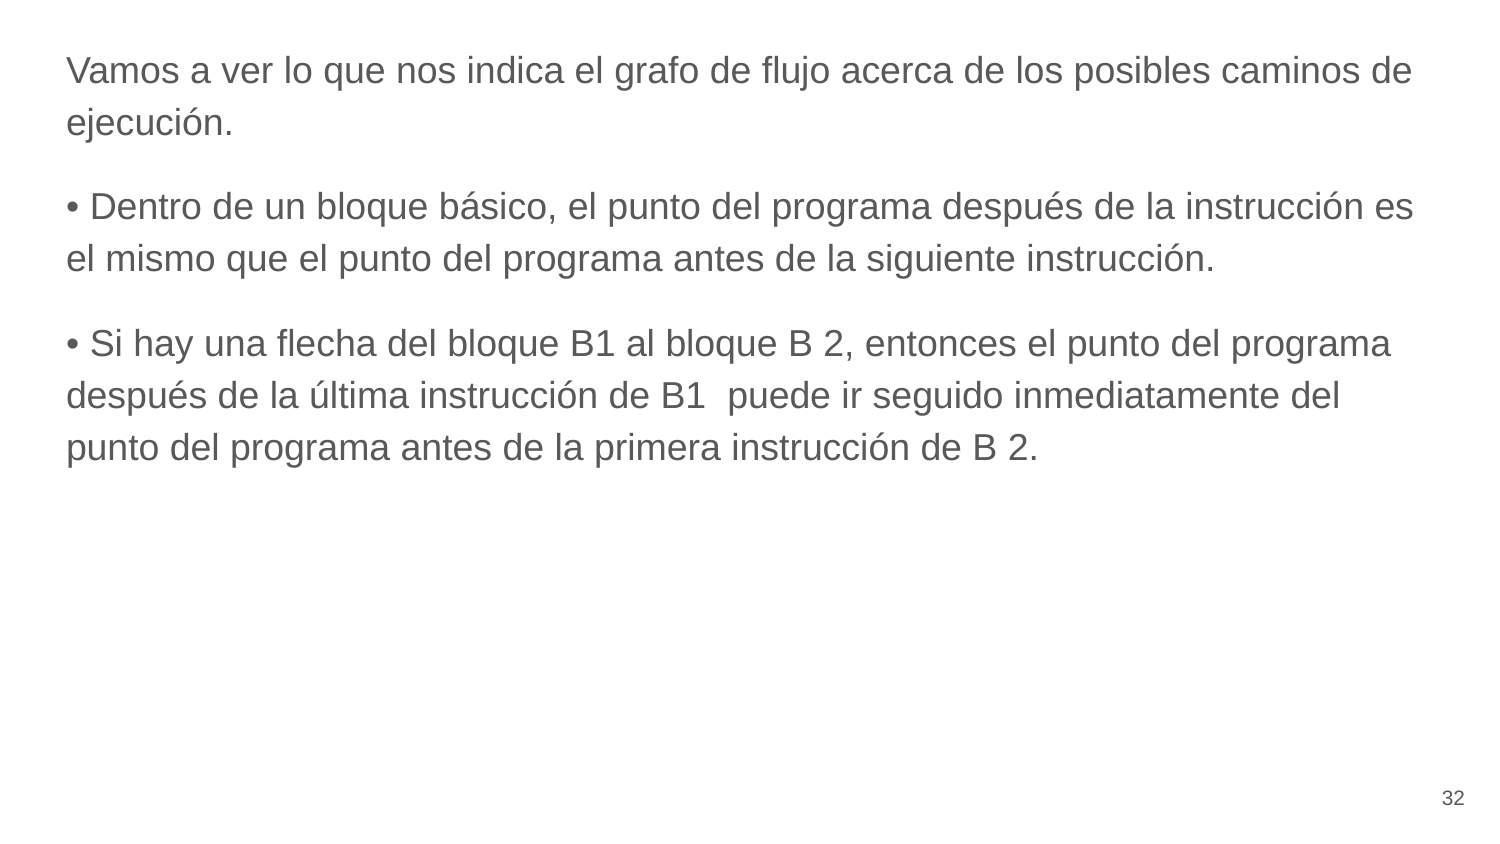

# Vamos a ver lo que nos indica el grafo de flujo acerca de los posibles caminos de ejecución.
• Dentro de un bloque básico, el punto del programa después de la instrucción es el mismo que el punto del programa antes de la siguiente instrucción.
• Si hay una flecha del bloque B1 al bloque B 2, entonces el punto del programa después de la última instrucción de B1 puede ir seguido inmediatamente del punto del programa antes de la primera instrucción de B 2.